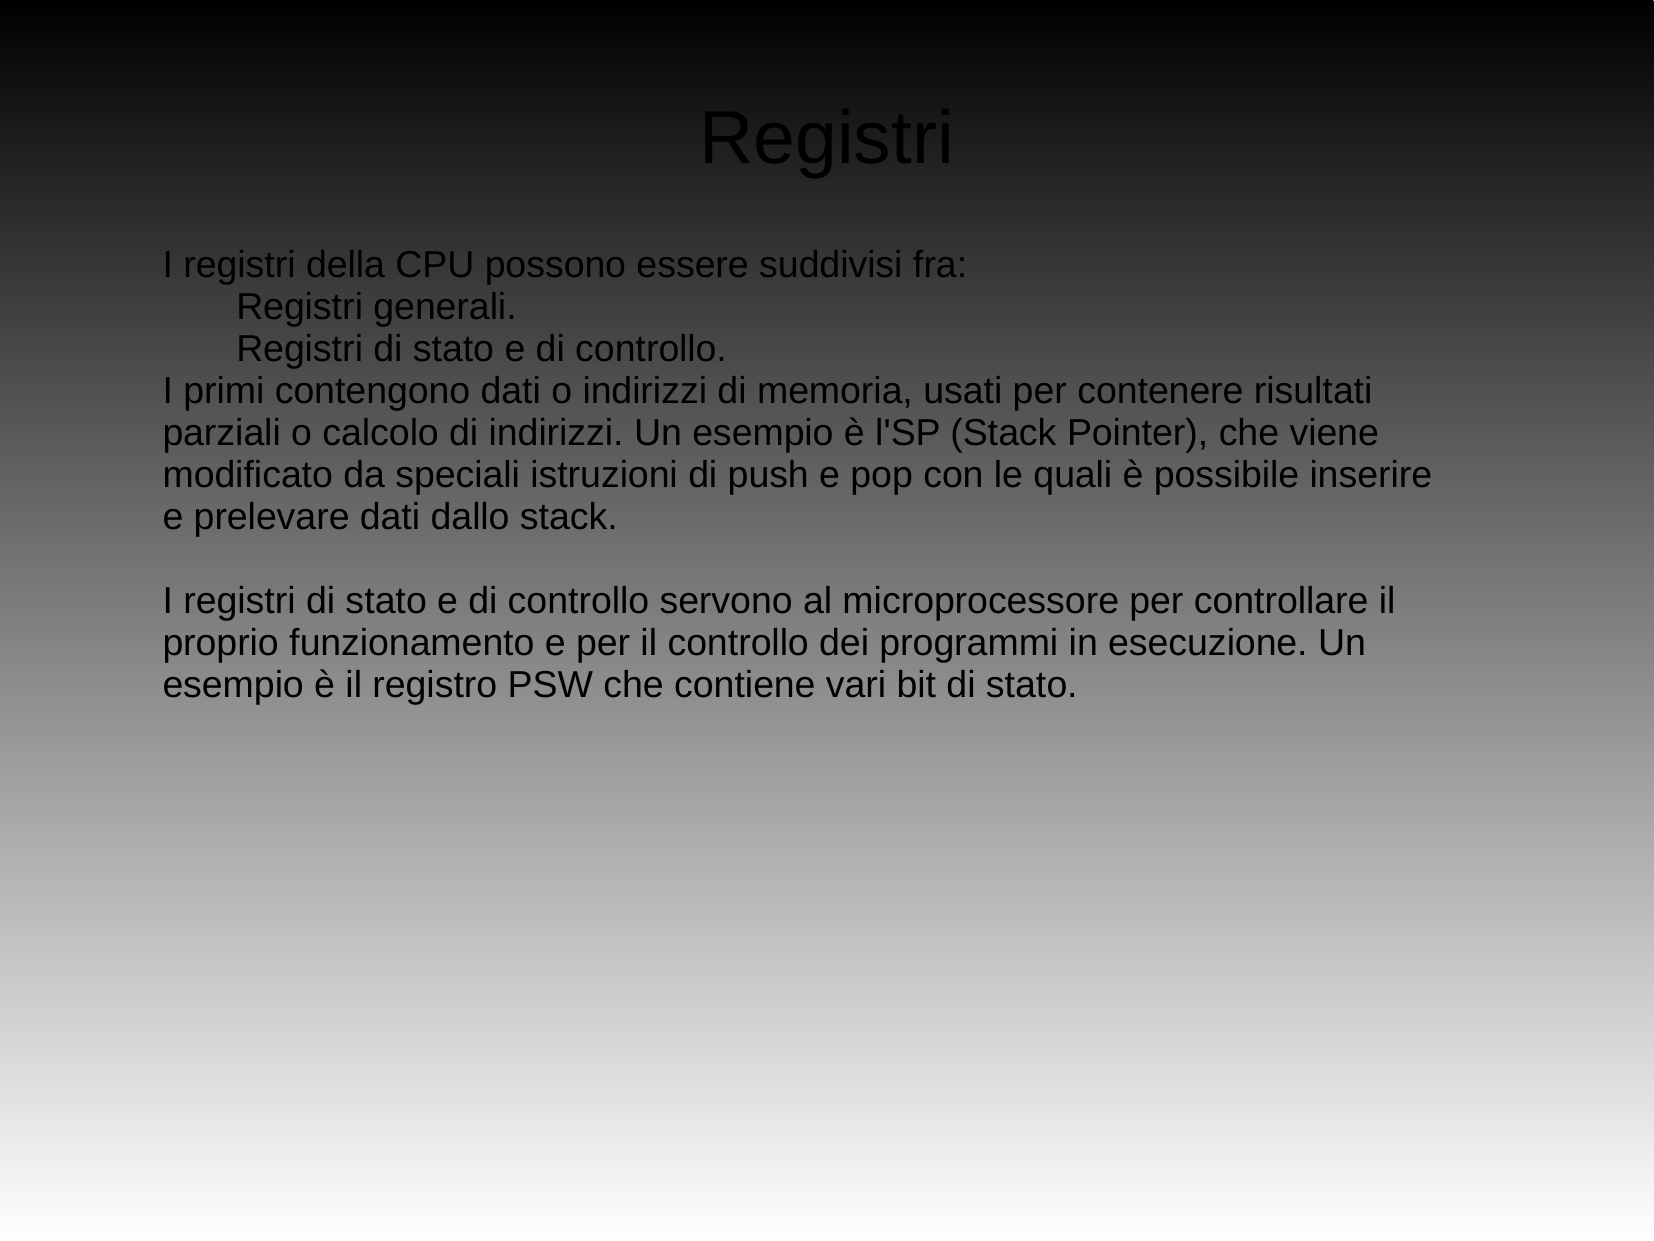

Registri
I registri della CPU possono essere suddivisi fra:
	Registri generali.
	Registri di stato e di controllo.
I primi contengono dati o indirizzi di memoria, usati per contenere risultati parziali o calcolo di indirizzi. Un esempio è l'SP (Stack Pointer), che viene modificato da speciali istruzioni di push e pop con le quali è possibile inserire e prelevare dati dallo stack.
I registri di stato e di controllo servono al microprocessore per controllare il proprio funzionamento e per il controllo dei programmi in esecuzione. Un esempio è il registro PSW che contiene vari bit di stato.